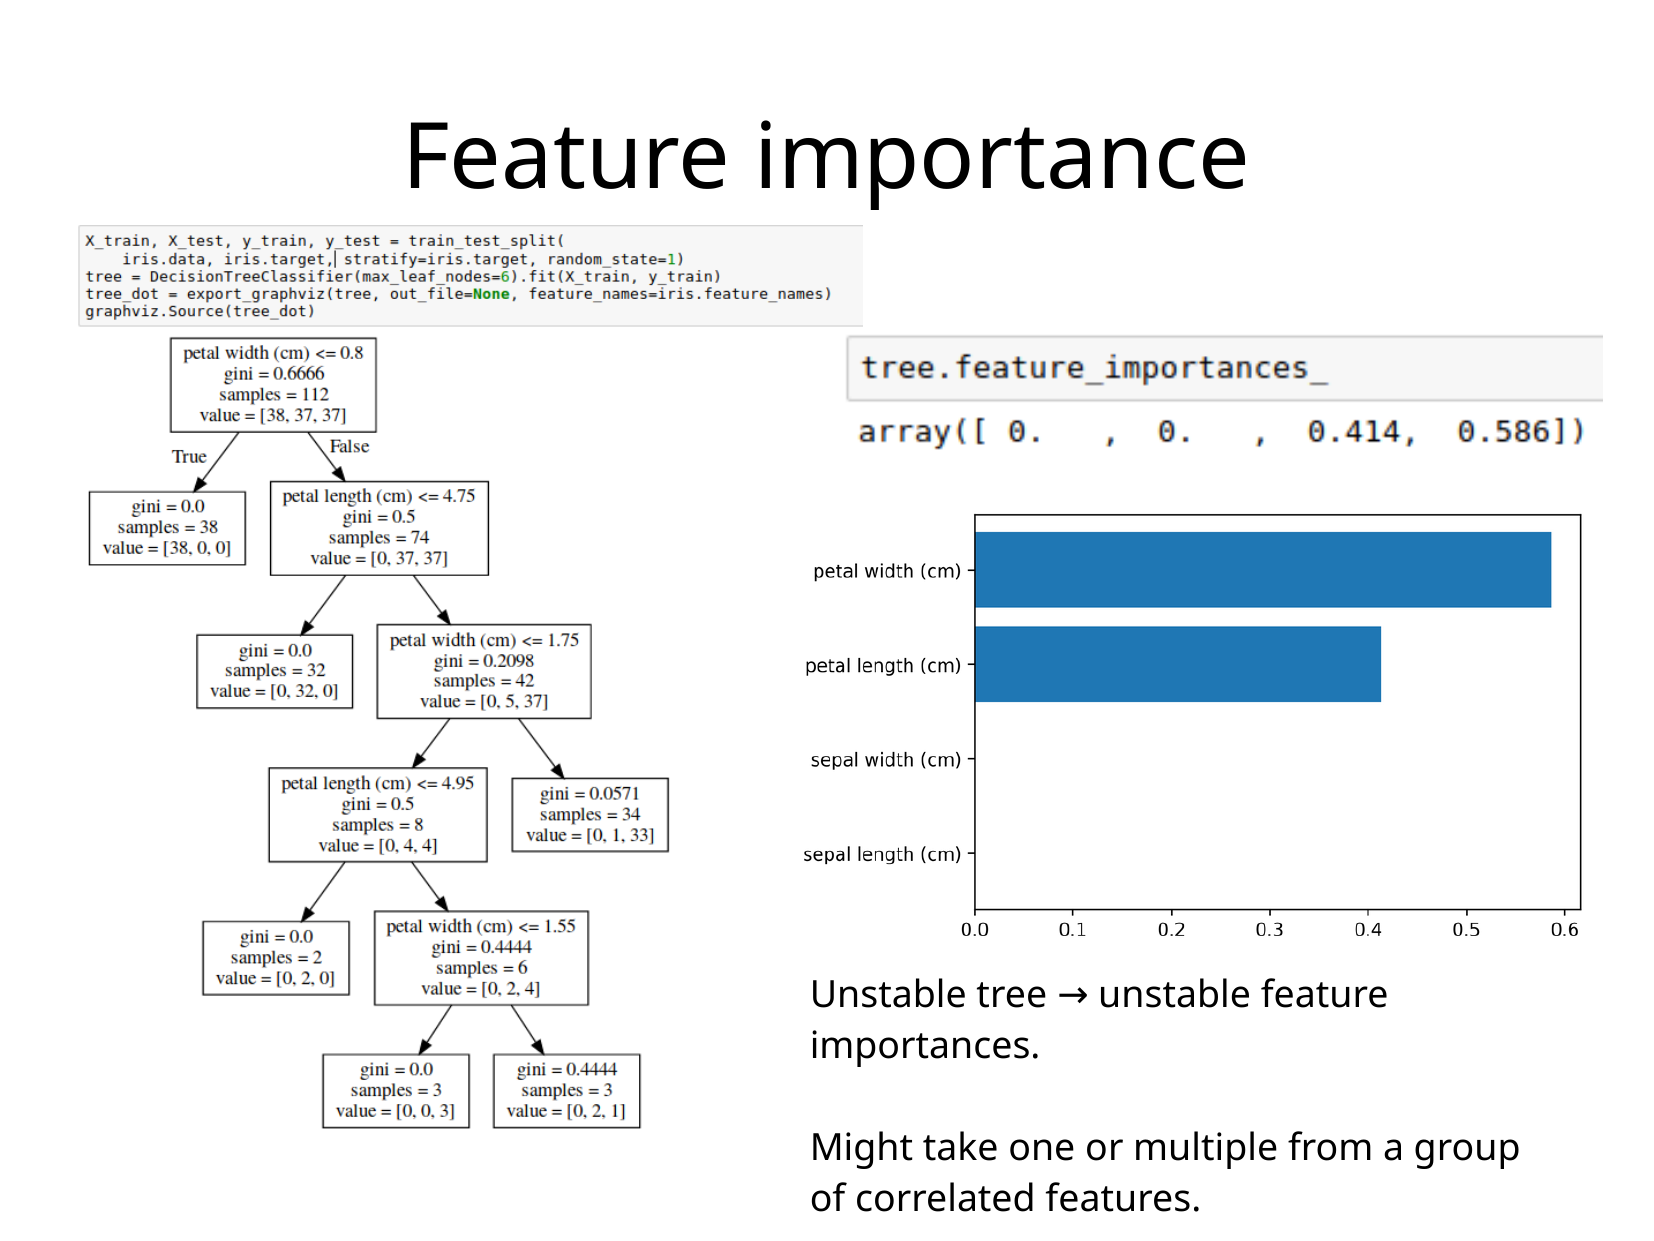

# Feature importance
Unstable tree → unstable feature importances.
Might take one or multiple from a group of correlated features.